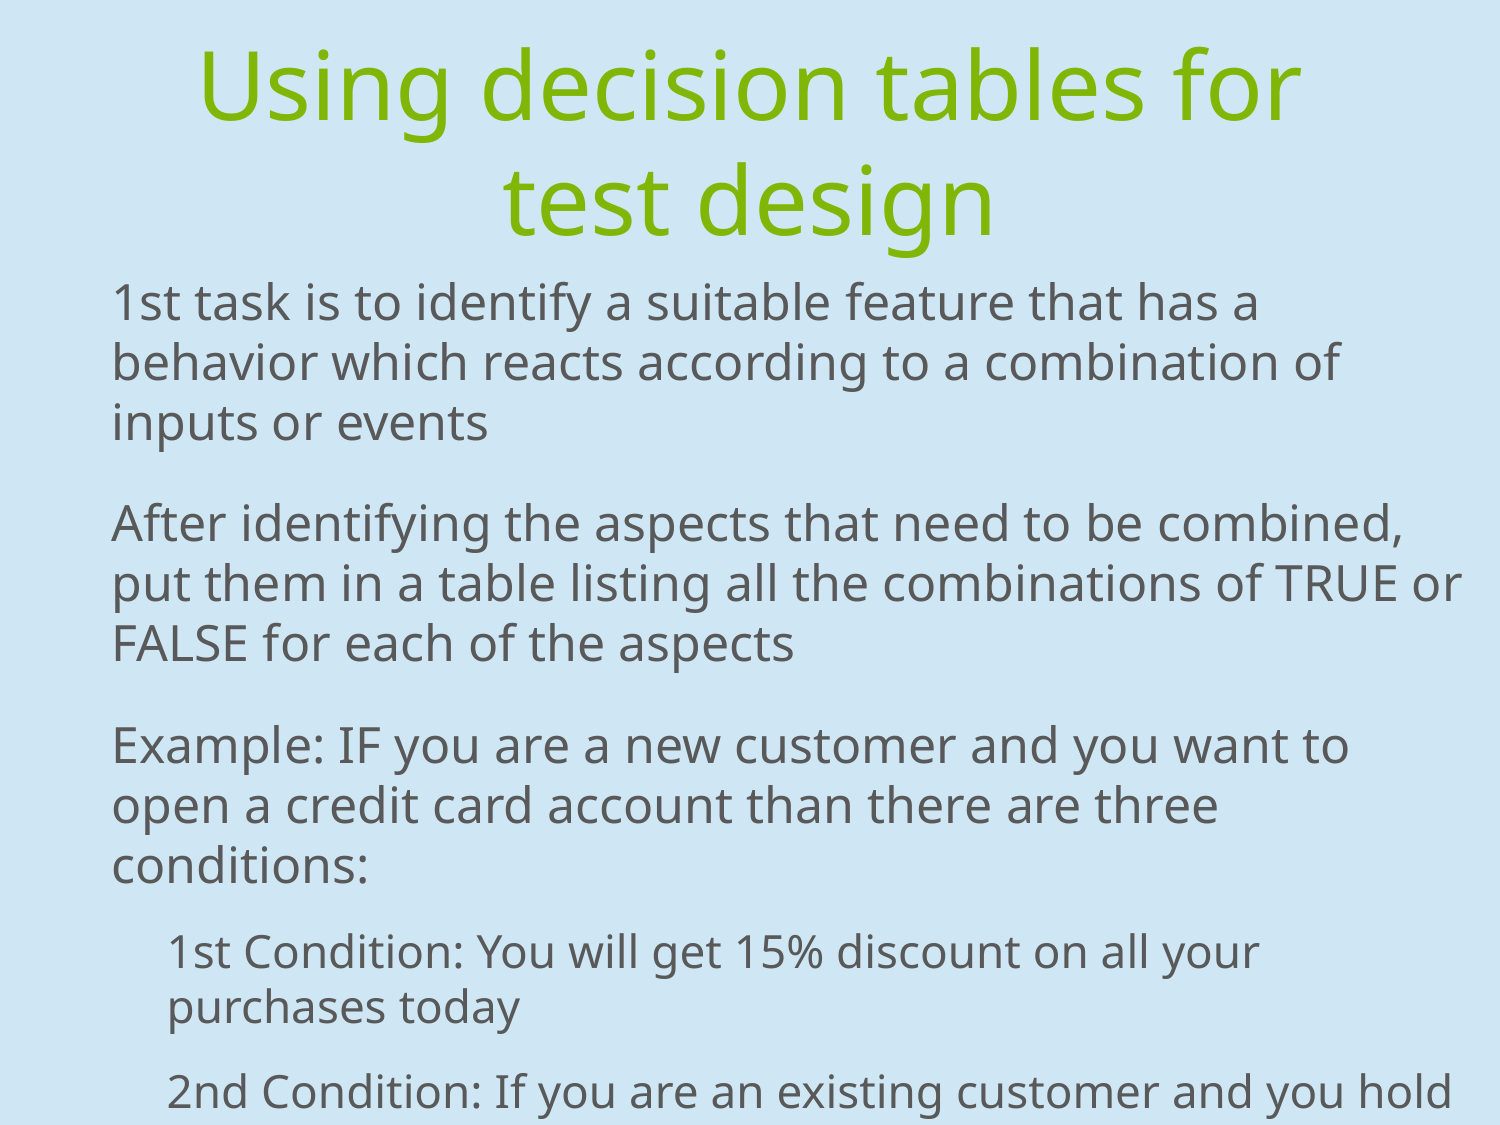

# Using decision tables for test design
1st task is to identify a suitable feature that has a behavior which reacts according to a combination of inputs or events
After identifying the aspects that need to be combined, put them in a table listing all the combinations of TRUE or FALSE for each of the aspects
Example: IF you are a new customer and you want to open a credit card account than there are three conditions:
1st Condition: You will get 15% discount on all your purchases today
2nd Condition: If you are an existing customer and you hold a loyalty card, you get a 10% discount
3rd Condition: If you have a coupon, you can get 20% off today (but it can’t be used with the ‘new customer’ discount)
Discount amounts are added if applicable